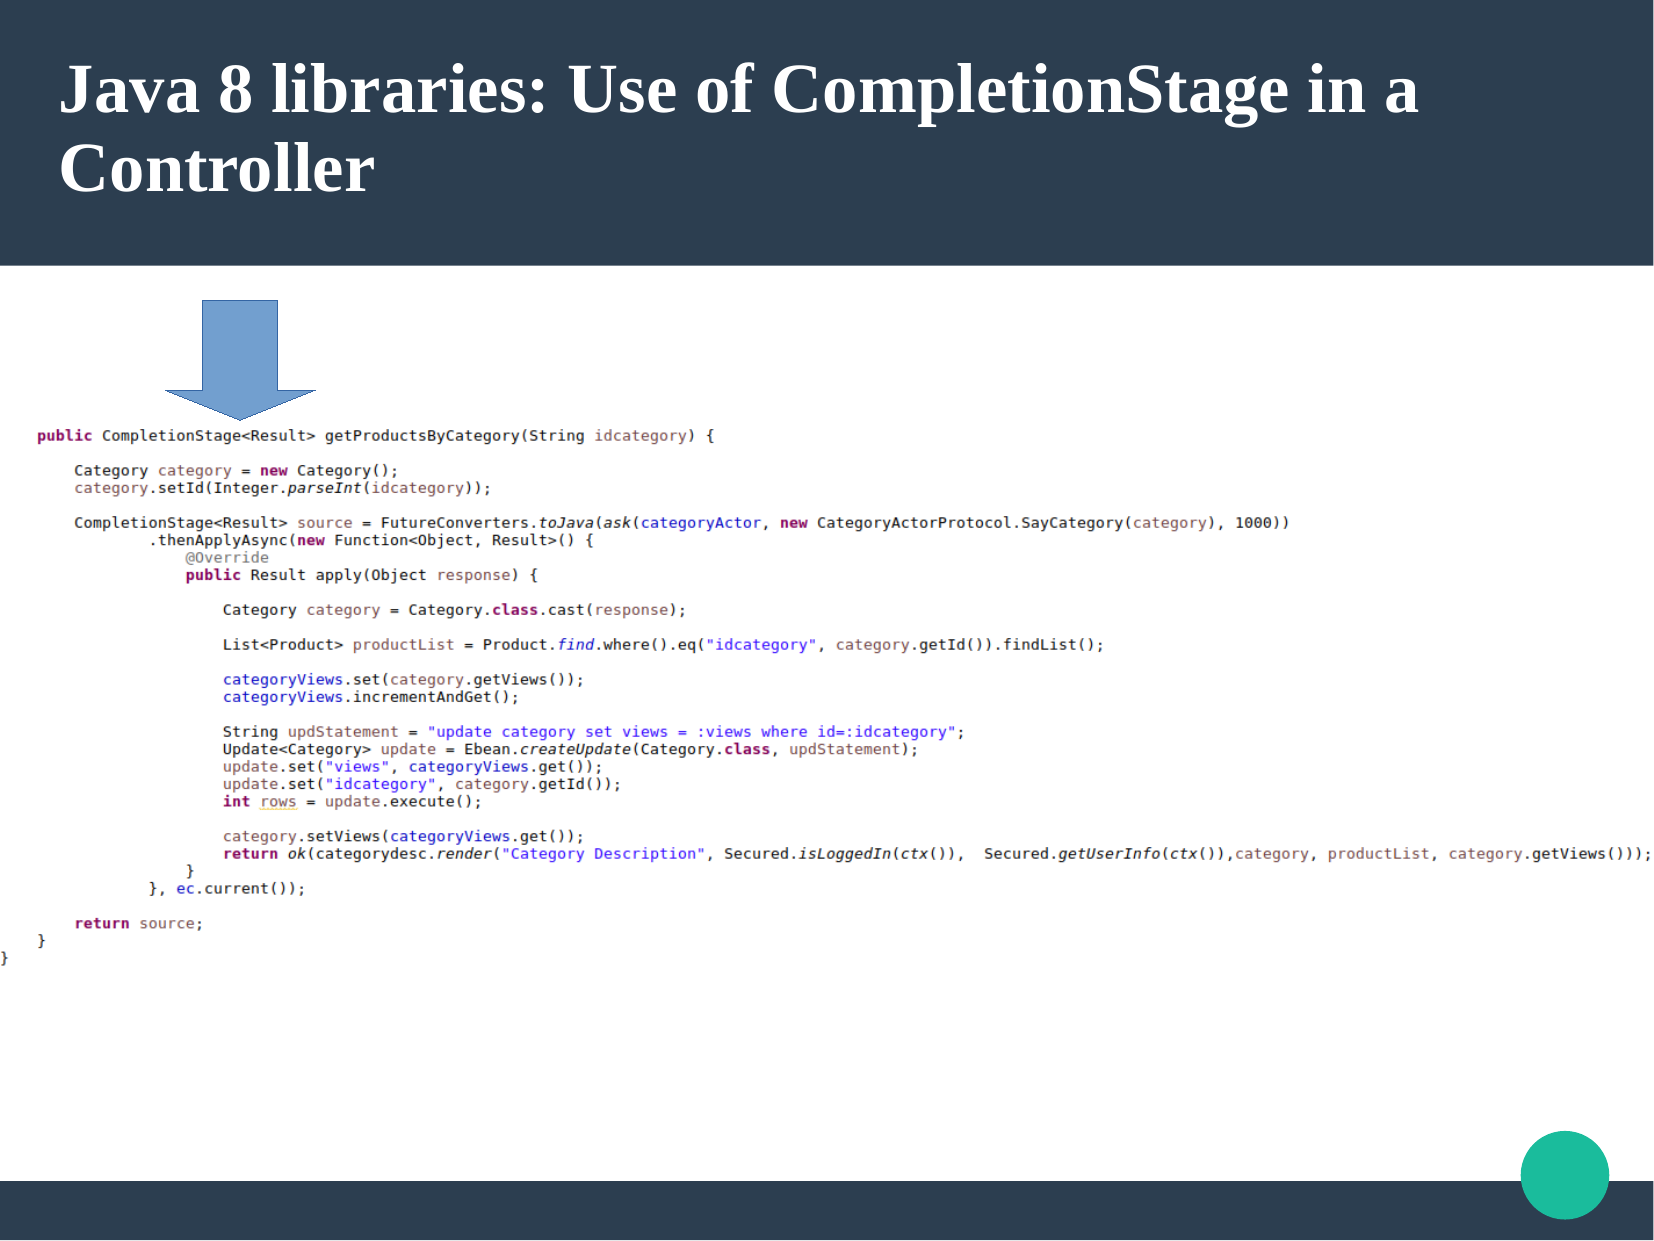

# Java 8 libraries: Use of CompletionStage in a Controller